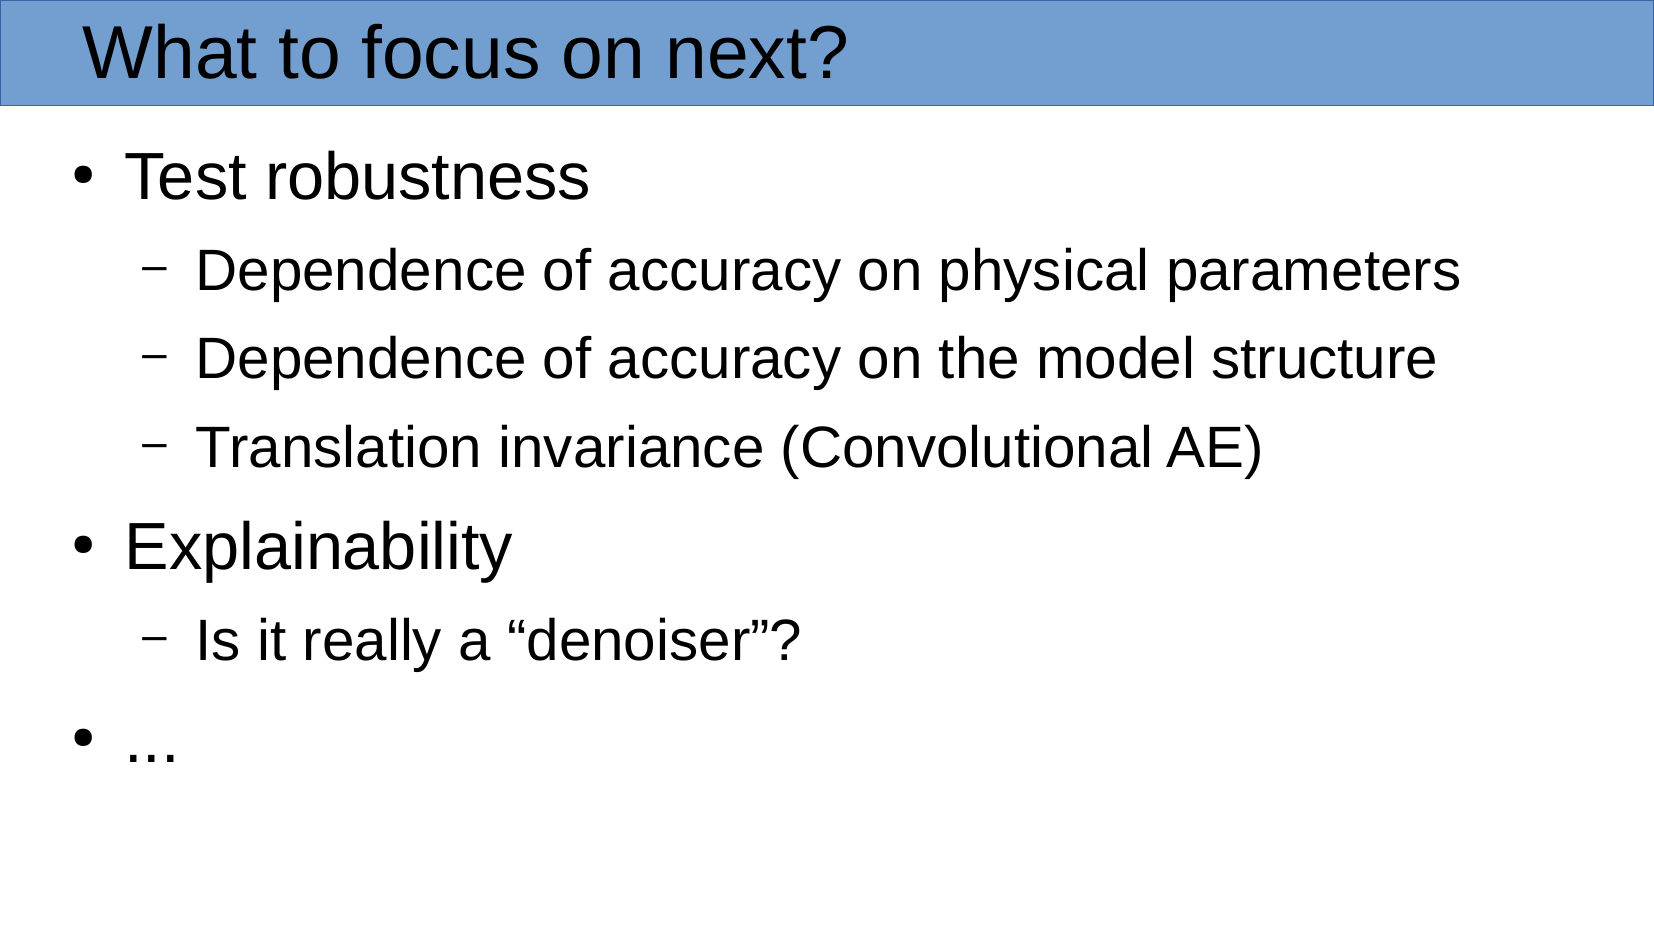

What to focus on next?
# Test robustness
Dependence of accuracy on physical parameters
Dependence of accuracy on the model structure
Translation invariance (Convolutional AE)
Explainability
Is it really a “denoiser”?
...